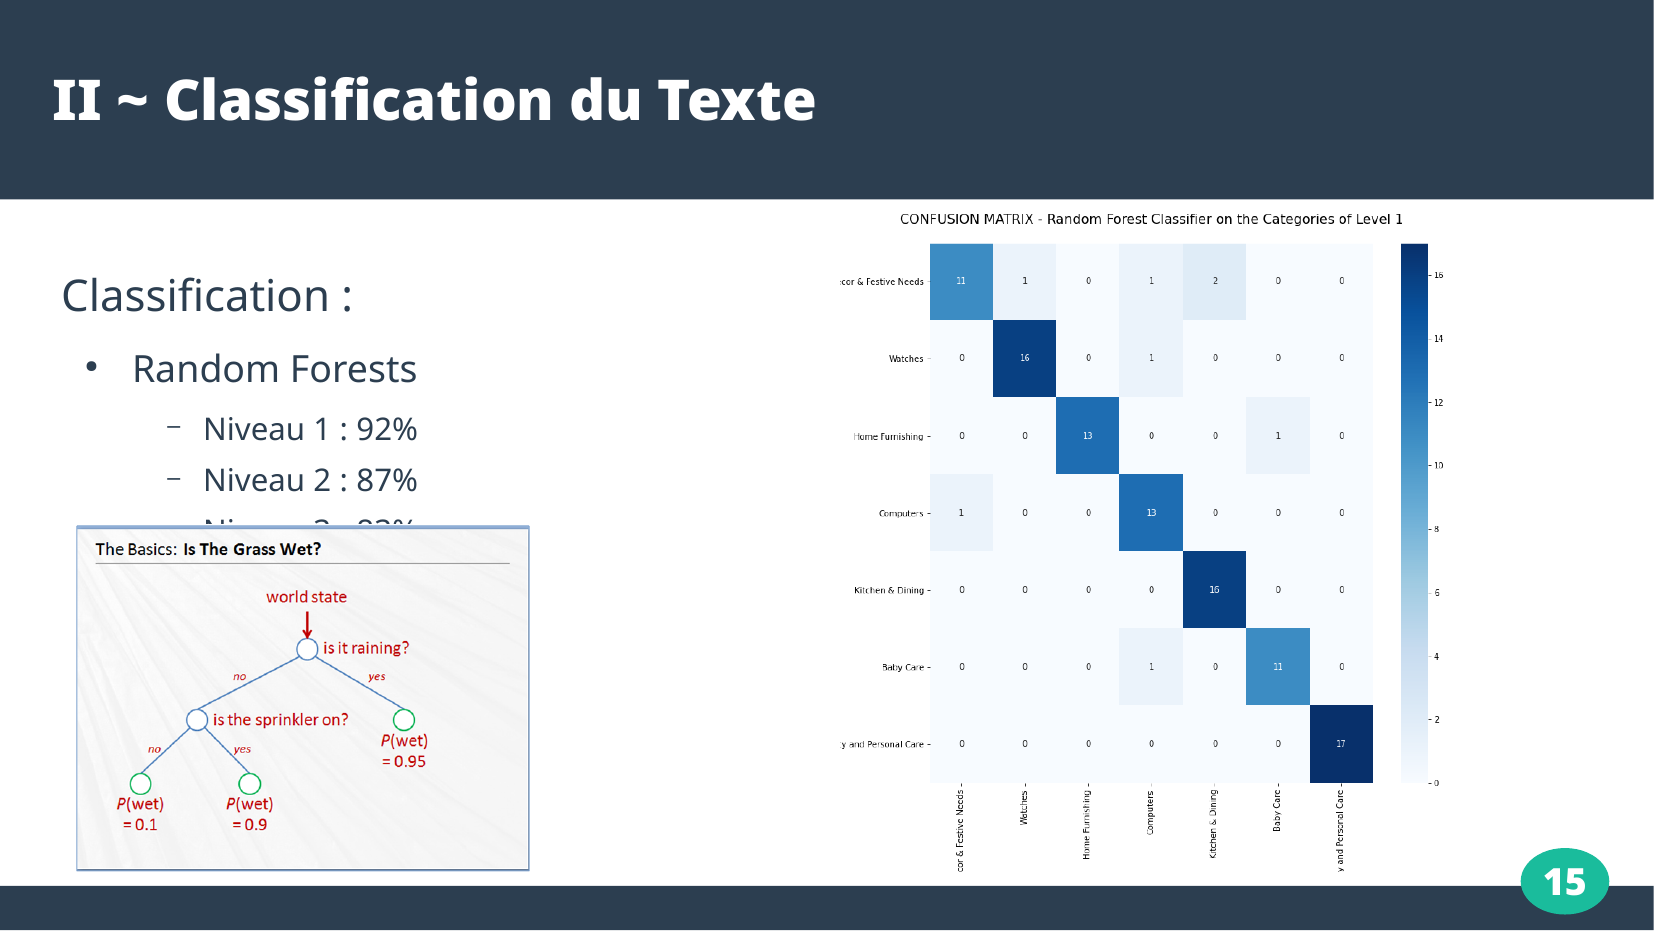

# II ~ Classification du Texte
Classification :
Random Forests
Niveau 1 : 92%
Niveau 2 : 87%
Niveau 3 : 83%
15